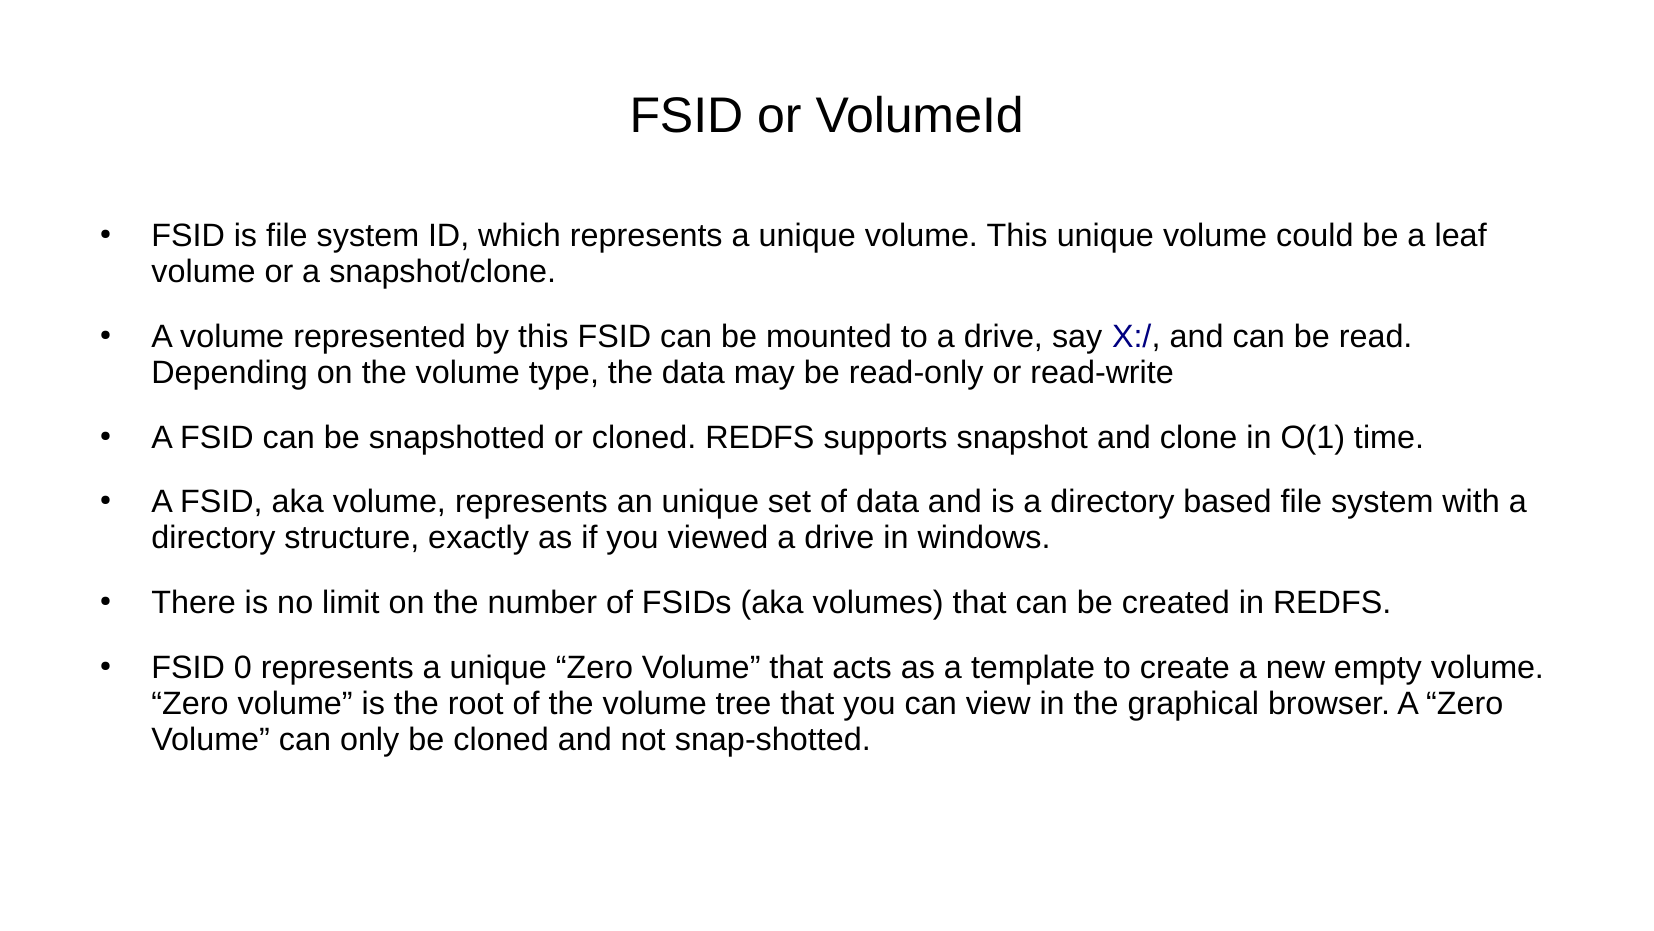

# FSID or VolumeId
FSID is file system ID, which represents a unique volume. This unique volume could be a leaf volume or a snapshot/clone.
A volume represented by this FSID can be mounted to a drive, say X:/, and can be read. Depending on the volume type, the data may be read-only or read-write
A FSID can be snapshotted or cloned. REDFS supports snapshot and clone in O(1) time.
A FSID, aka volume, represents an unique set of data and is a directory based file system with a directory structure, exactly as if you viewed a drive in windows.
There is no limit on the number of FSIDs (aka volumes) that can be created in REDFS.
FSID 0 represents a unique “Zero Volume” that acts as a template to create a new empty volume. “Zero volume” is the root of the volume tree that you can view in the graphical browser. A “Zero Volume” can only be cloned and not snap-shotted.